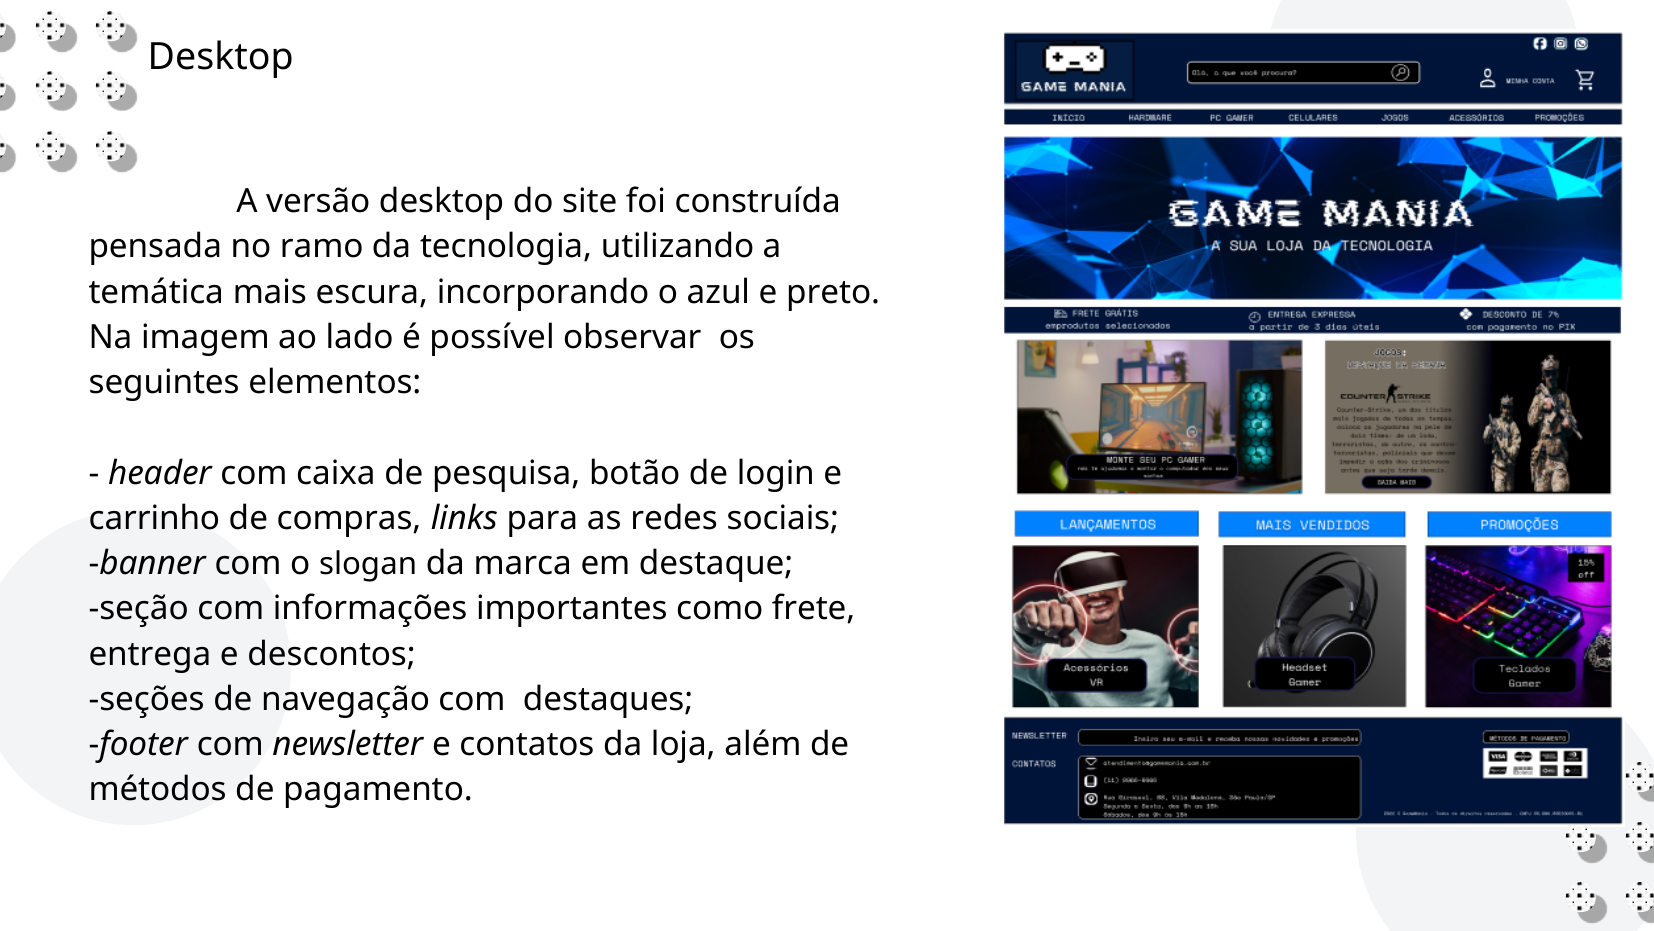

Desktop
		A versão desktop do site foi construída pensada no ramo da tecnologia, utilizando a temática mais escura, incorporando o azul e preto. Na imagem ao lado é possível observar os seguintes elementos:
- header com caixa de pesquisa, botão de login e carrinho de compras, links para as redes sociais;
-banner com o slogan da marca em destaque;
-seção com informações importantes como frete, entrega e descontos;
-seções de navegação com destaques;
-footer com newsletter e contatos da loja, além de métodos de pagamento.